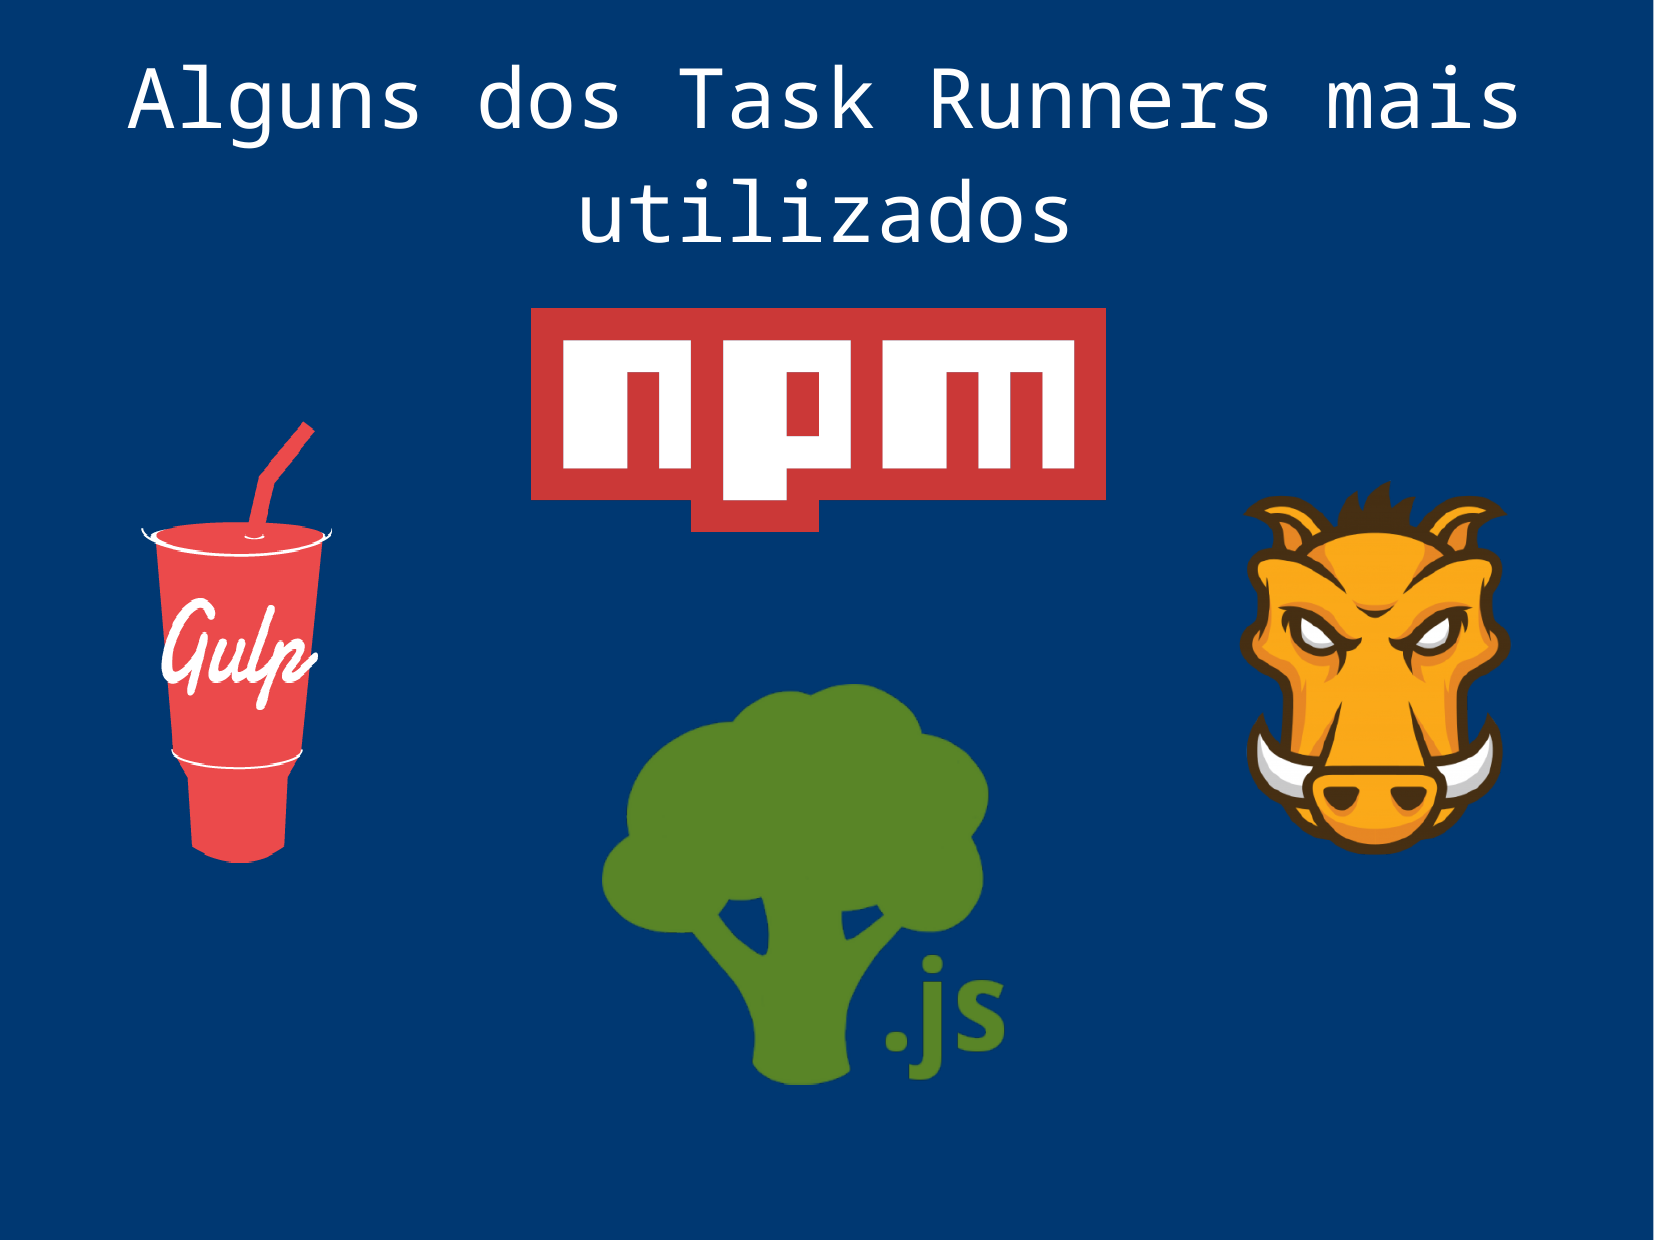

# Alguns dos Task Runners mais utilizados